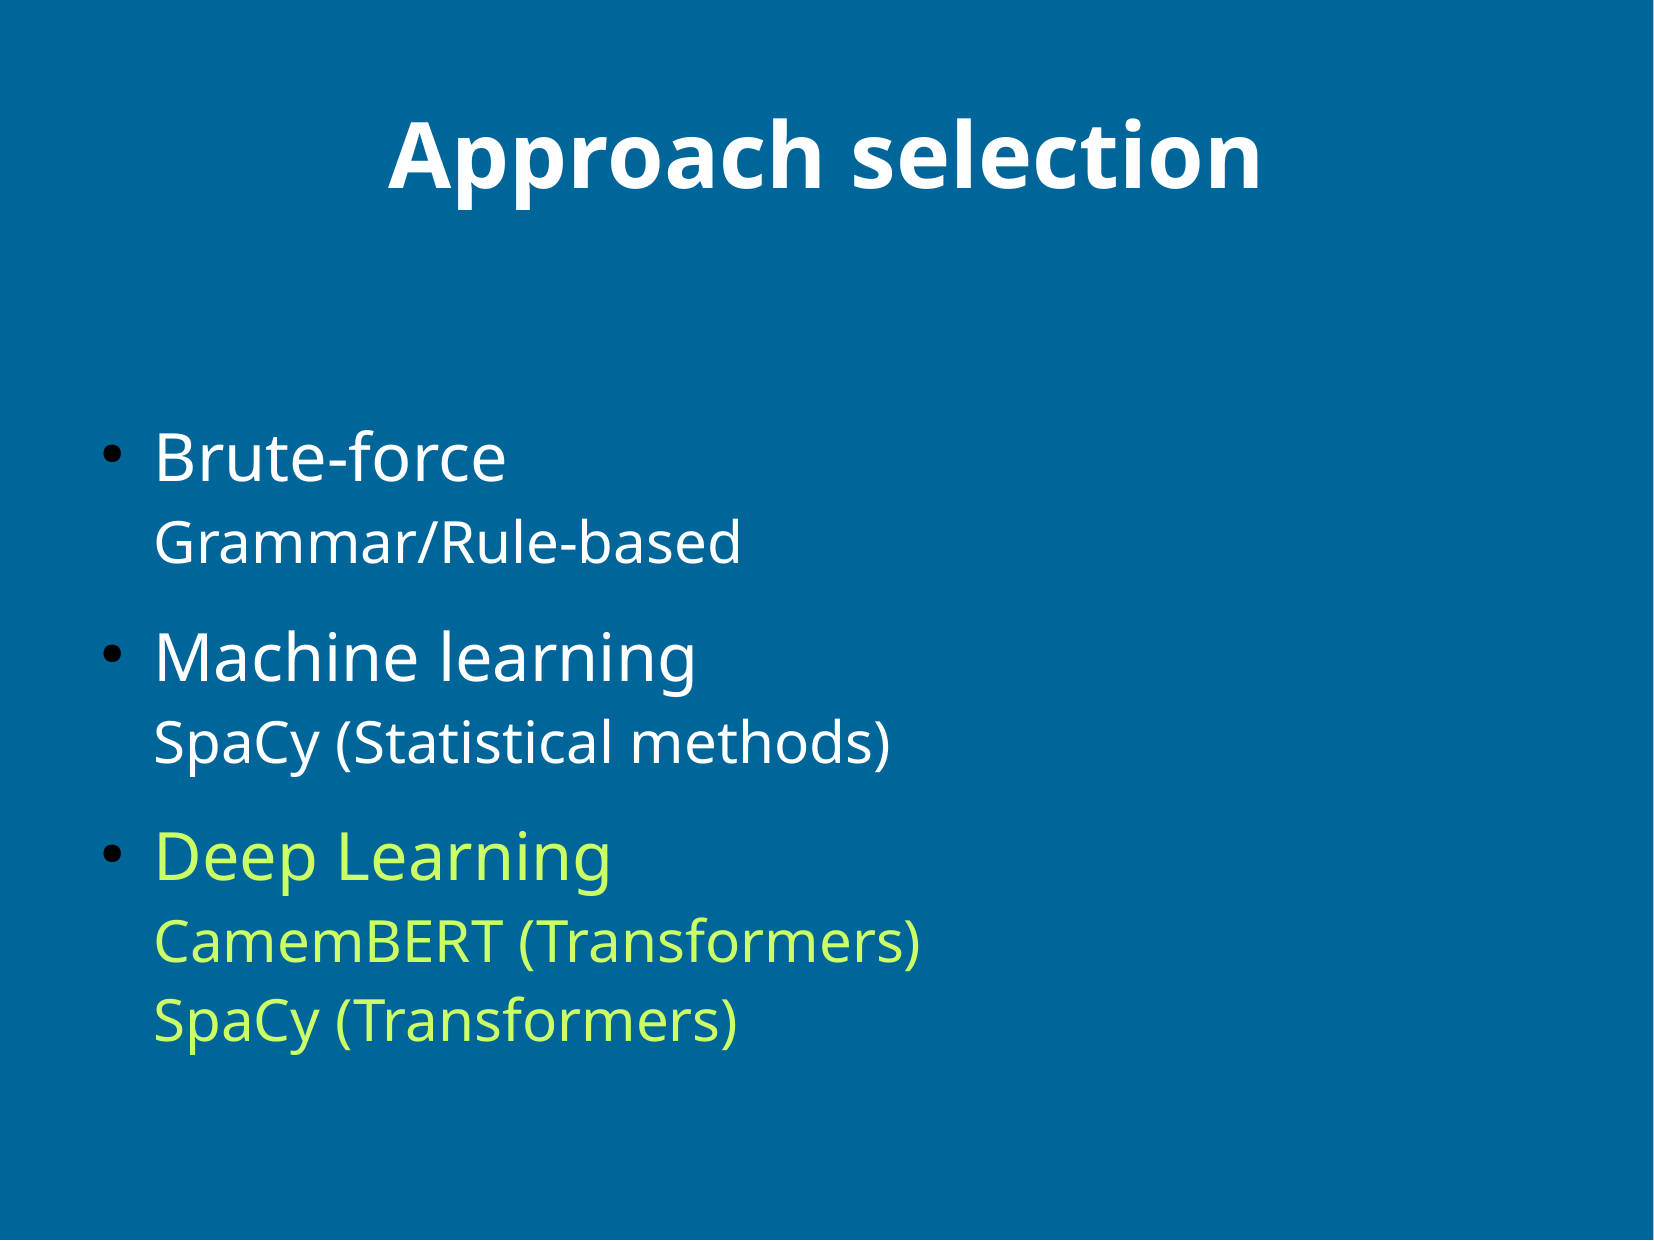

# Approach selection
Brute-force
Grammar/Rule-based
Machine learning
SpaCy (Statistical methods)
Deep Learning
CamemBERT (Transformers)
SpaCy (Transformers)